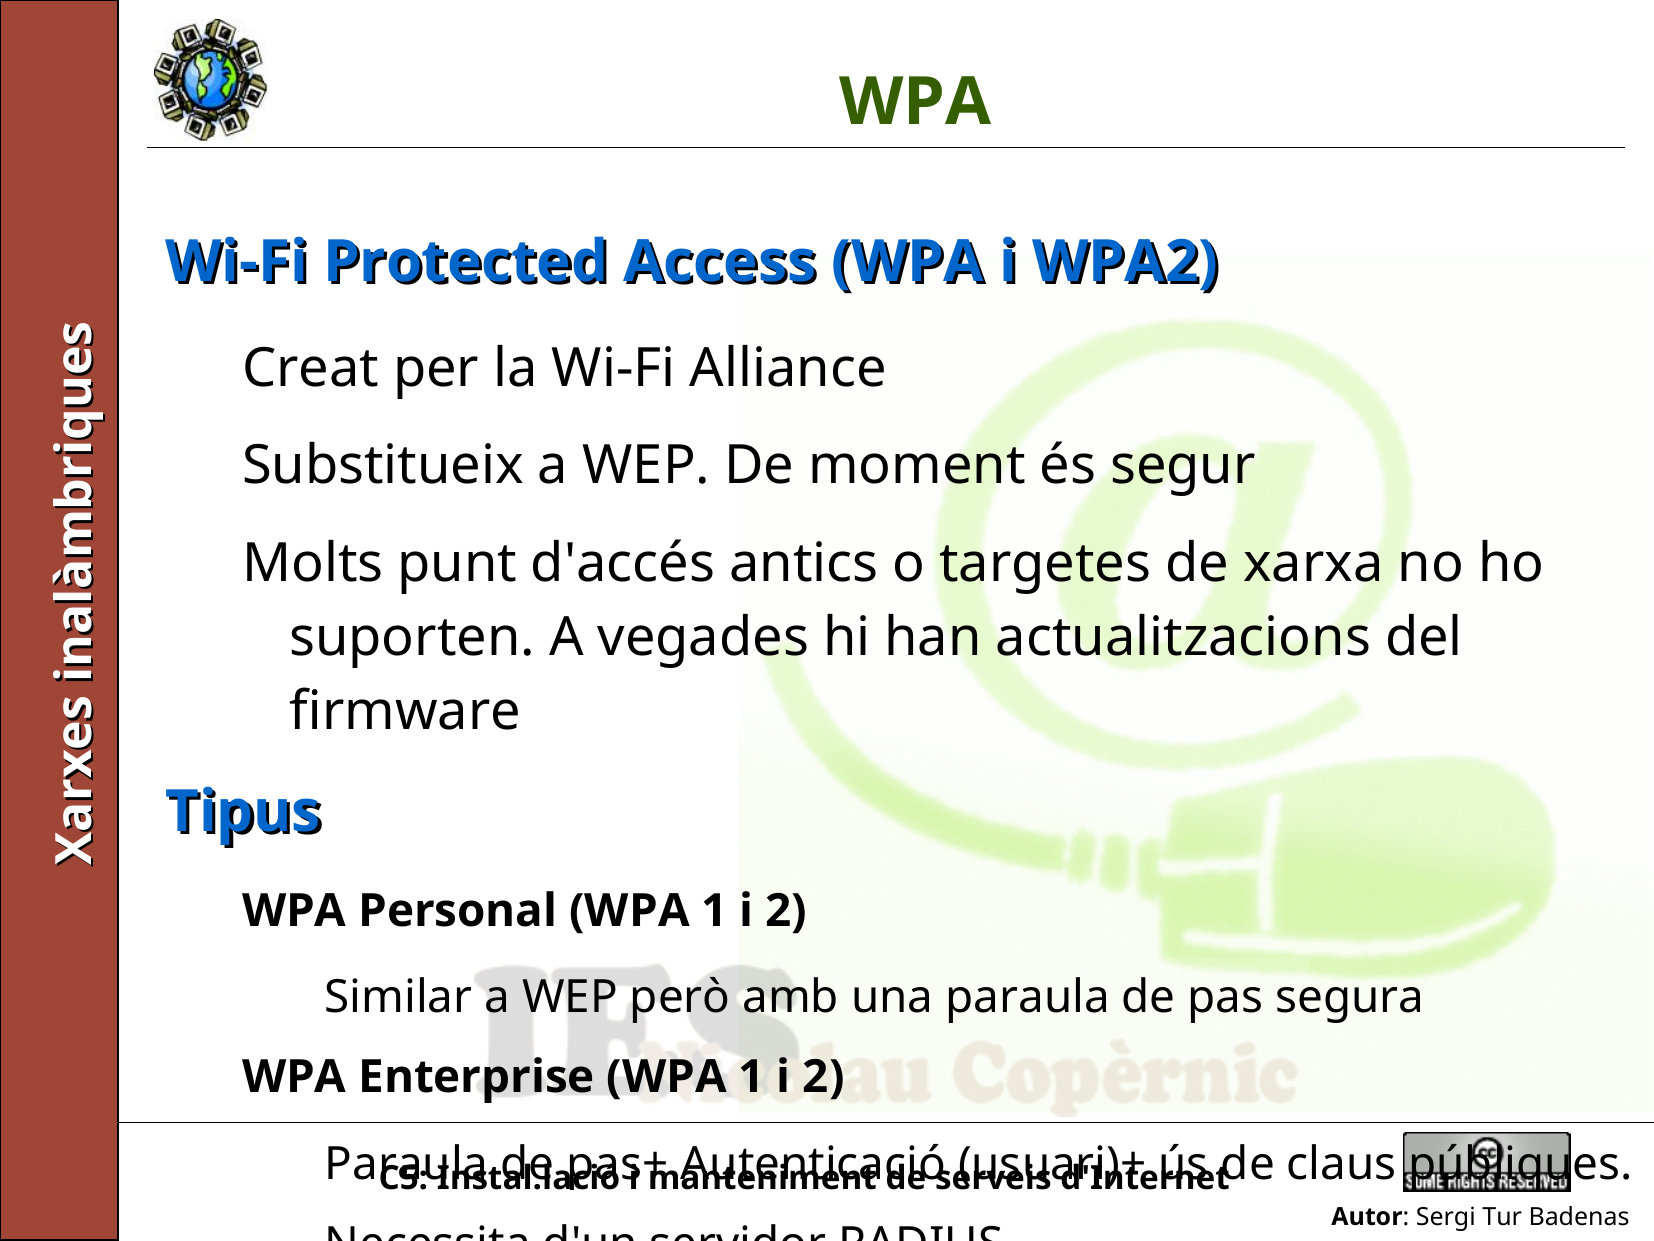

# WPA
Wi-Fi Protected Access (WPA i WPA2)
Creat per la Wi-Fi Alliance
Substitueix a WEP. De moment és segur
Molts punt d'accés antics o targetes de xarxa no ho suporten. A vegades hi han actualitzacions del firmware
Tipus
WPA Personal (WPA 1 i 2)
Similar a WEP però amb una paraula de pas segura
WPA Enterprise (WPA 1 i 2)
Paraula de pas+ Autenticació (usuari)+ ús de claus públiques.
Necessita d'un servidor RADIUS
LEAP: Mètode propietari d'autenticació creat per Cisco Systems.